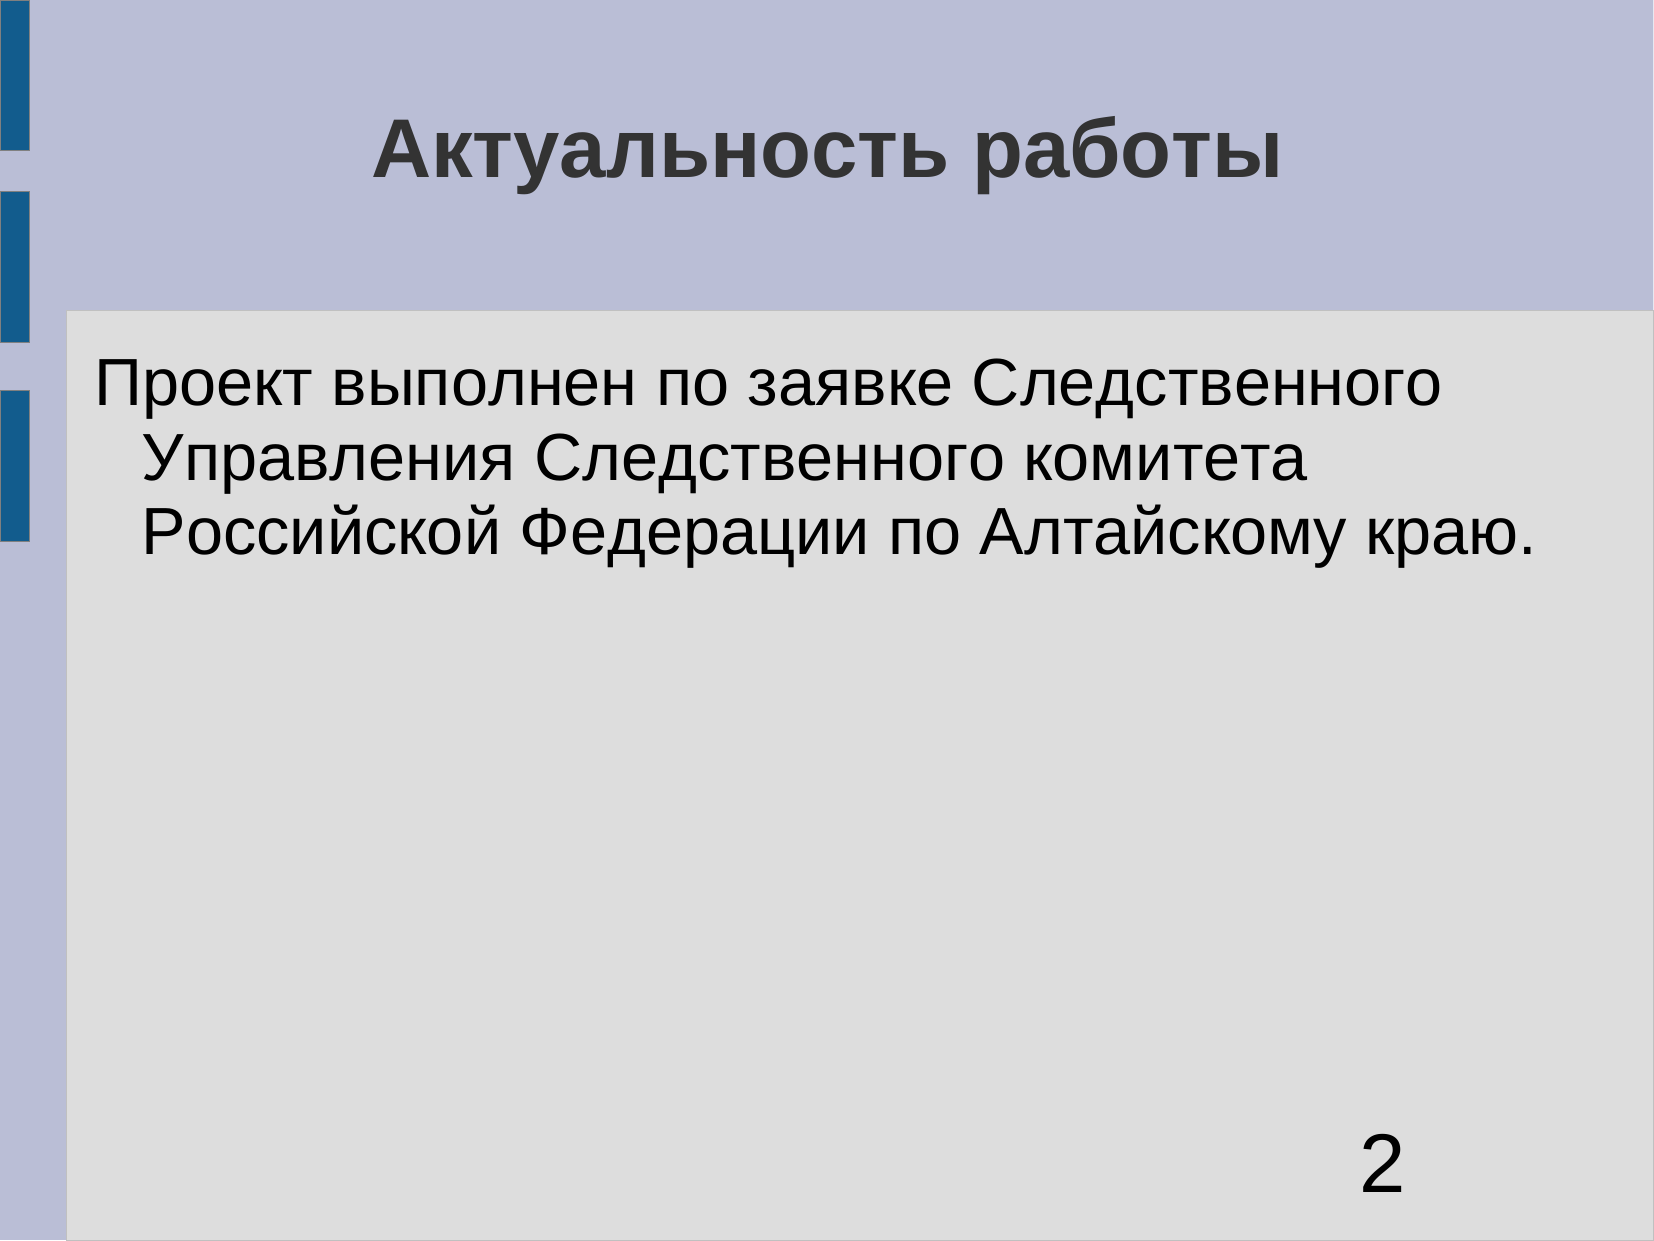

# Актуальность работы
Проект выполнен по заявке Следственного Управления Следственного комитета Российской Федерации по Алтайскому краю.